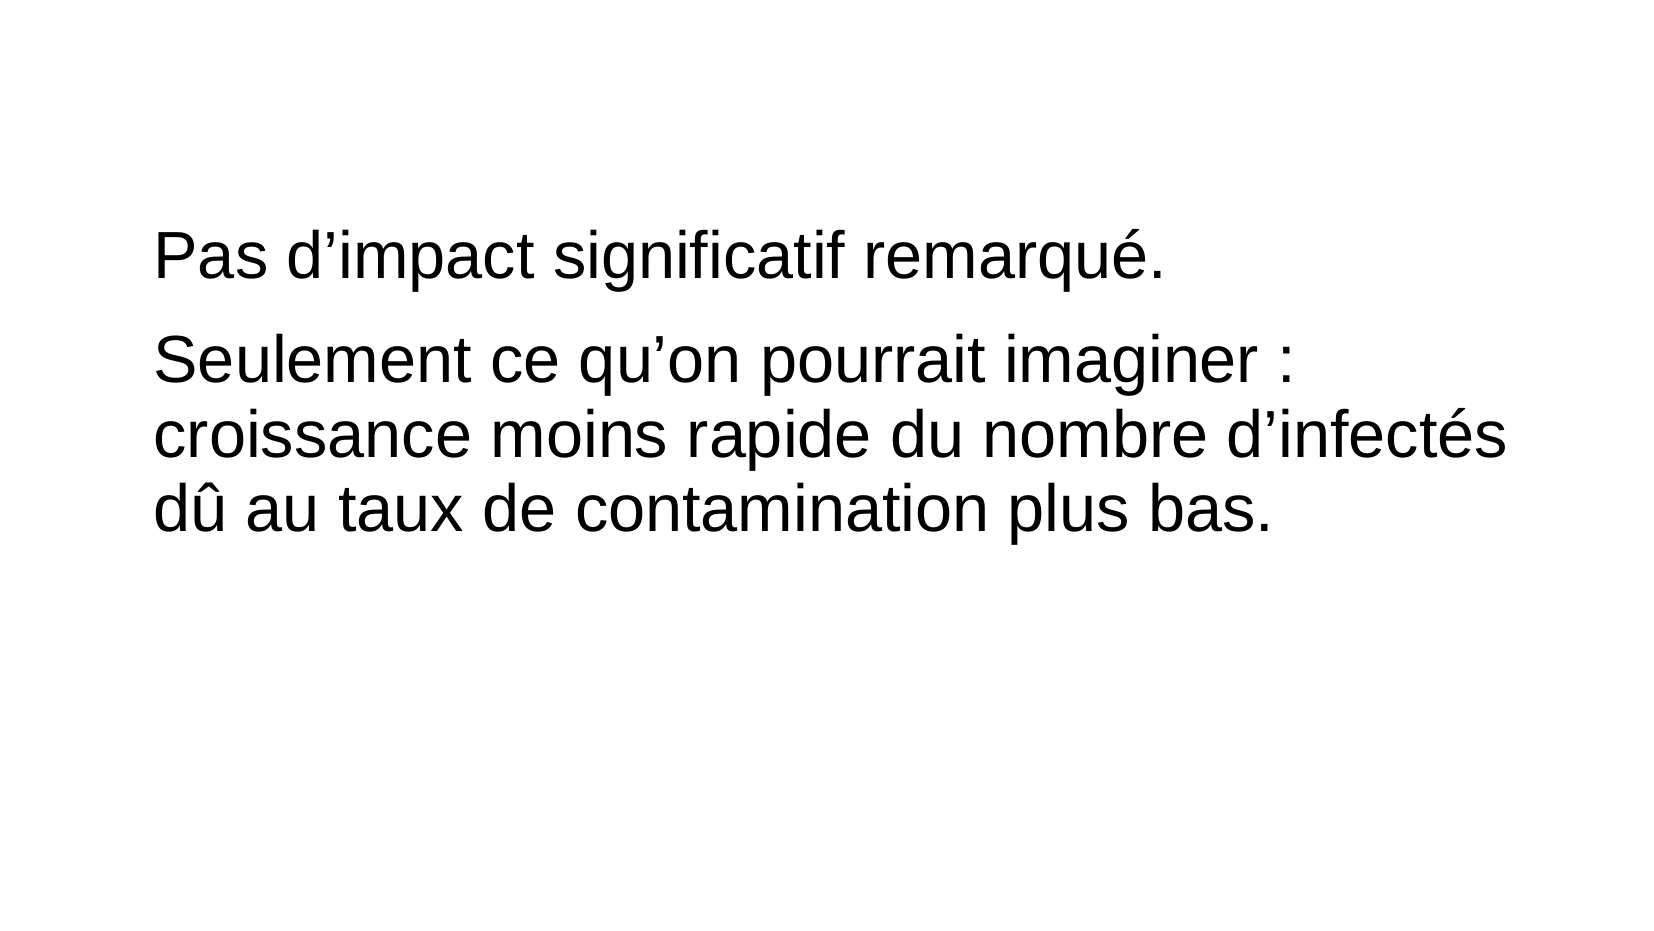

# Pas d’impact significatif remarqué.
Seulement ce qu’on pourrait imaginer : croissance moins rapide du nombre d’infectés dû au taux de contamination plus bas.